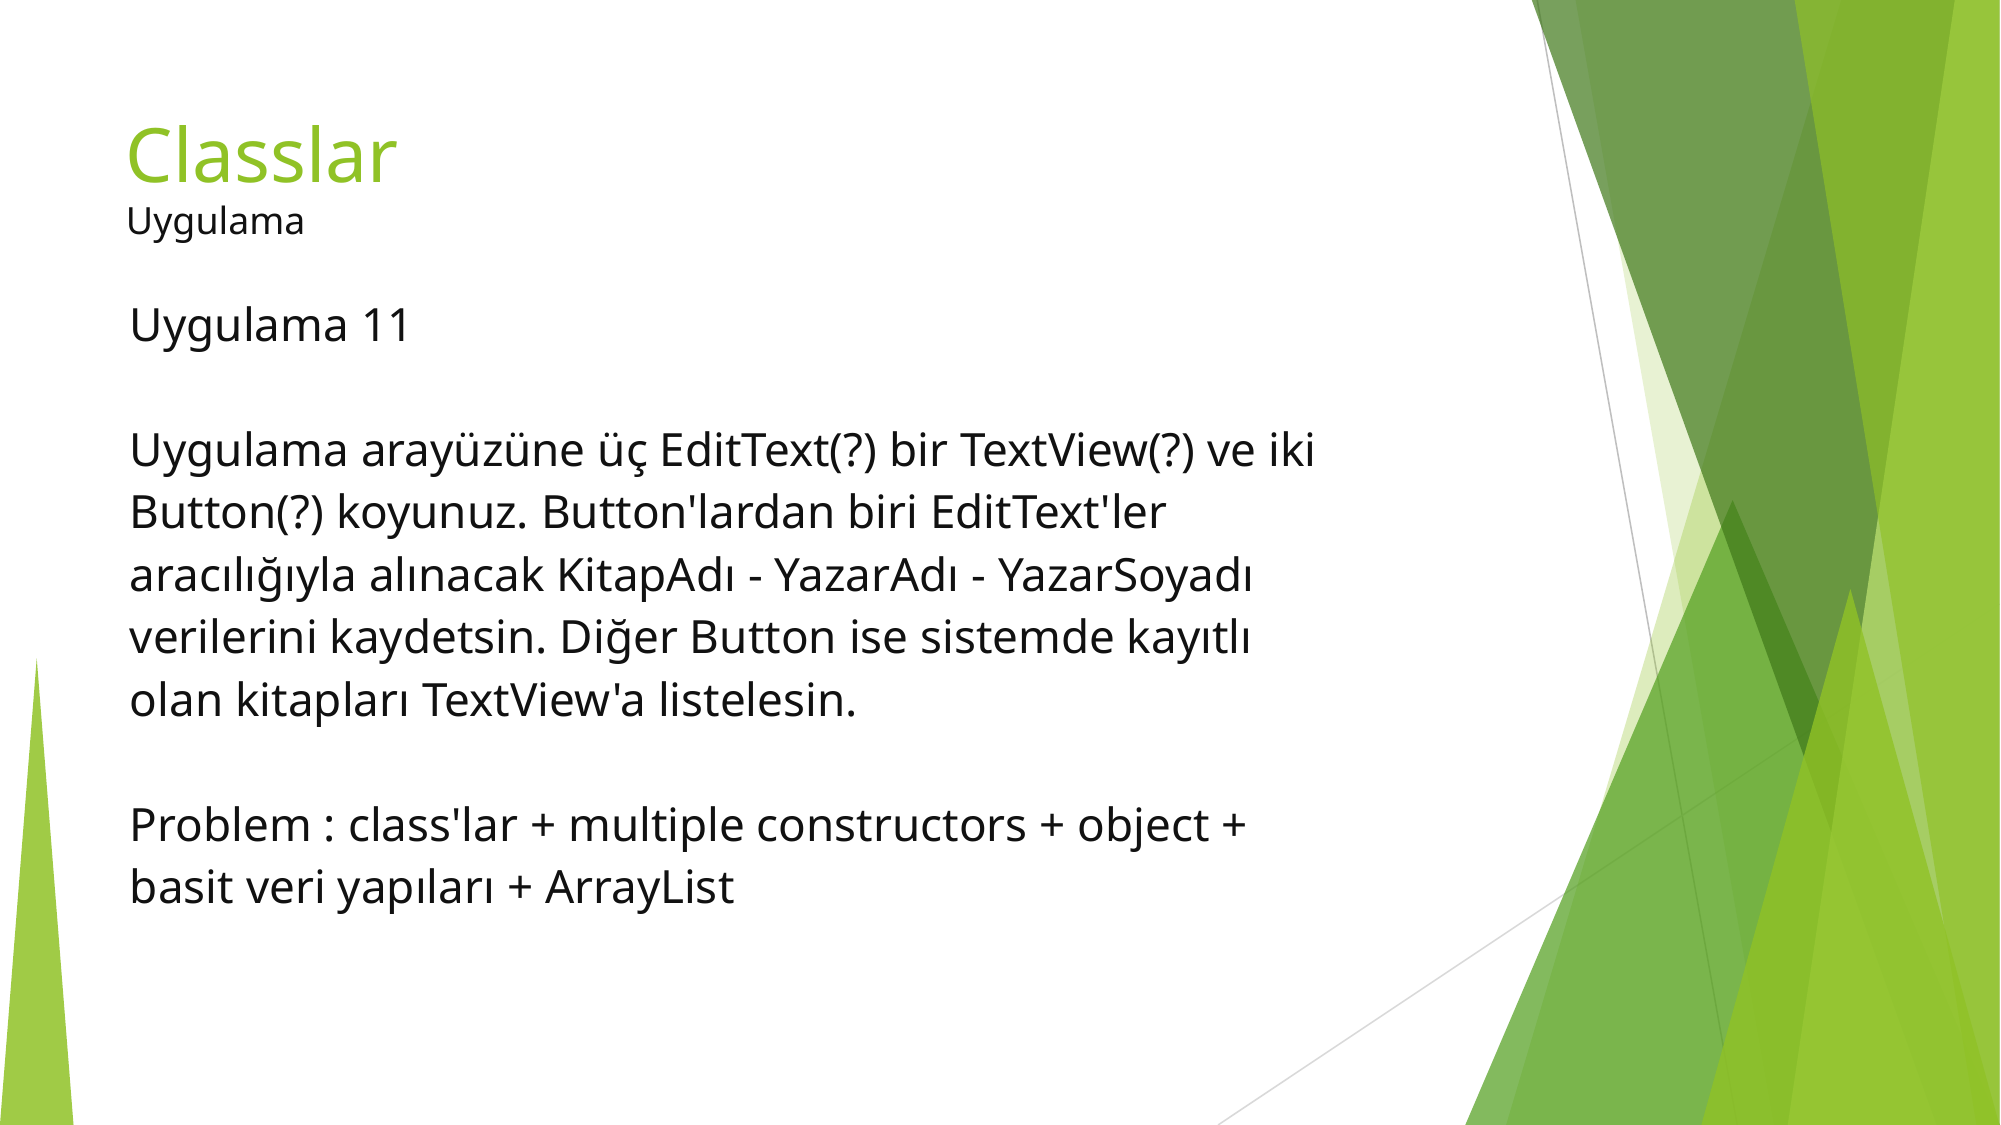

# Classlar Uygulama
Uygulama 11
Uygulama arayüzüne üç EditText(?) bir TextView(?) ve iki Button(?) koyunuz. Button'lardan biri EditText'ler aracılığıyla alınacak KitapAdı - YazarAdı - YazarSoyadı verilerini kaydetsin. Diğer Button ise sistemde kayıtlı olan kitapları TextView'a listelesin.
Problem : class'lar + multiple constructors + object + basit veri yapıları + ArrayList